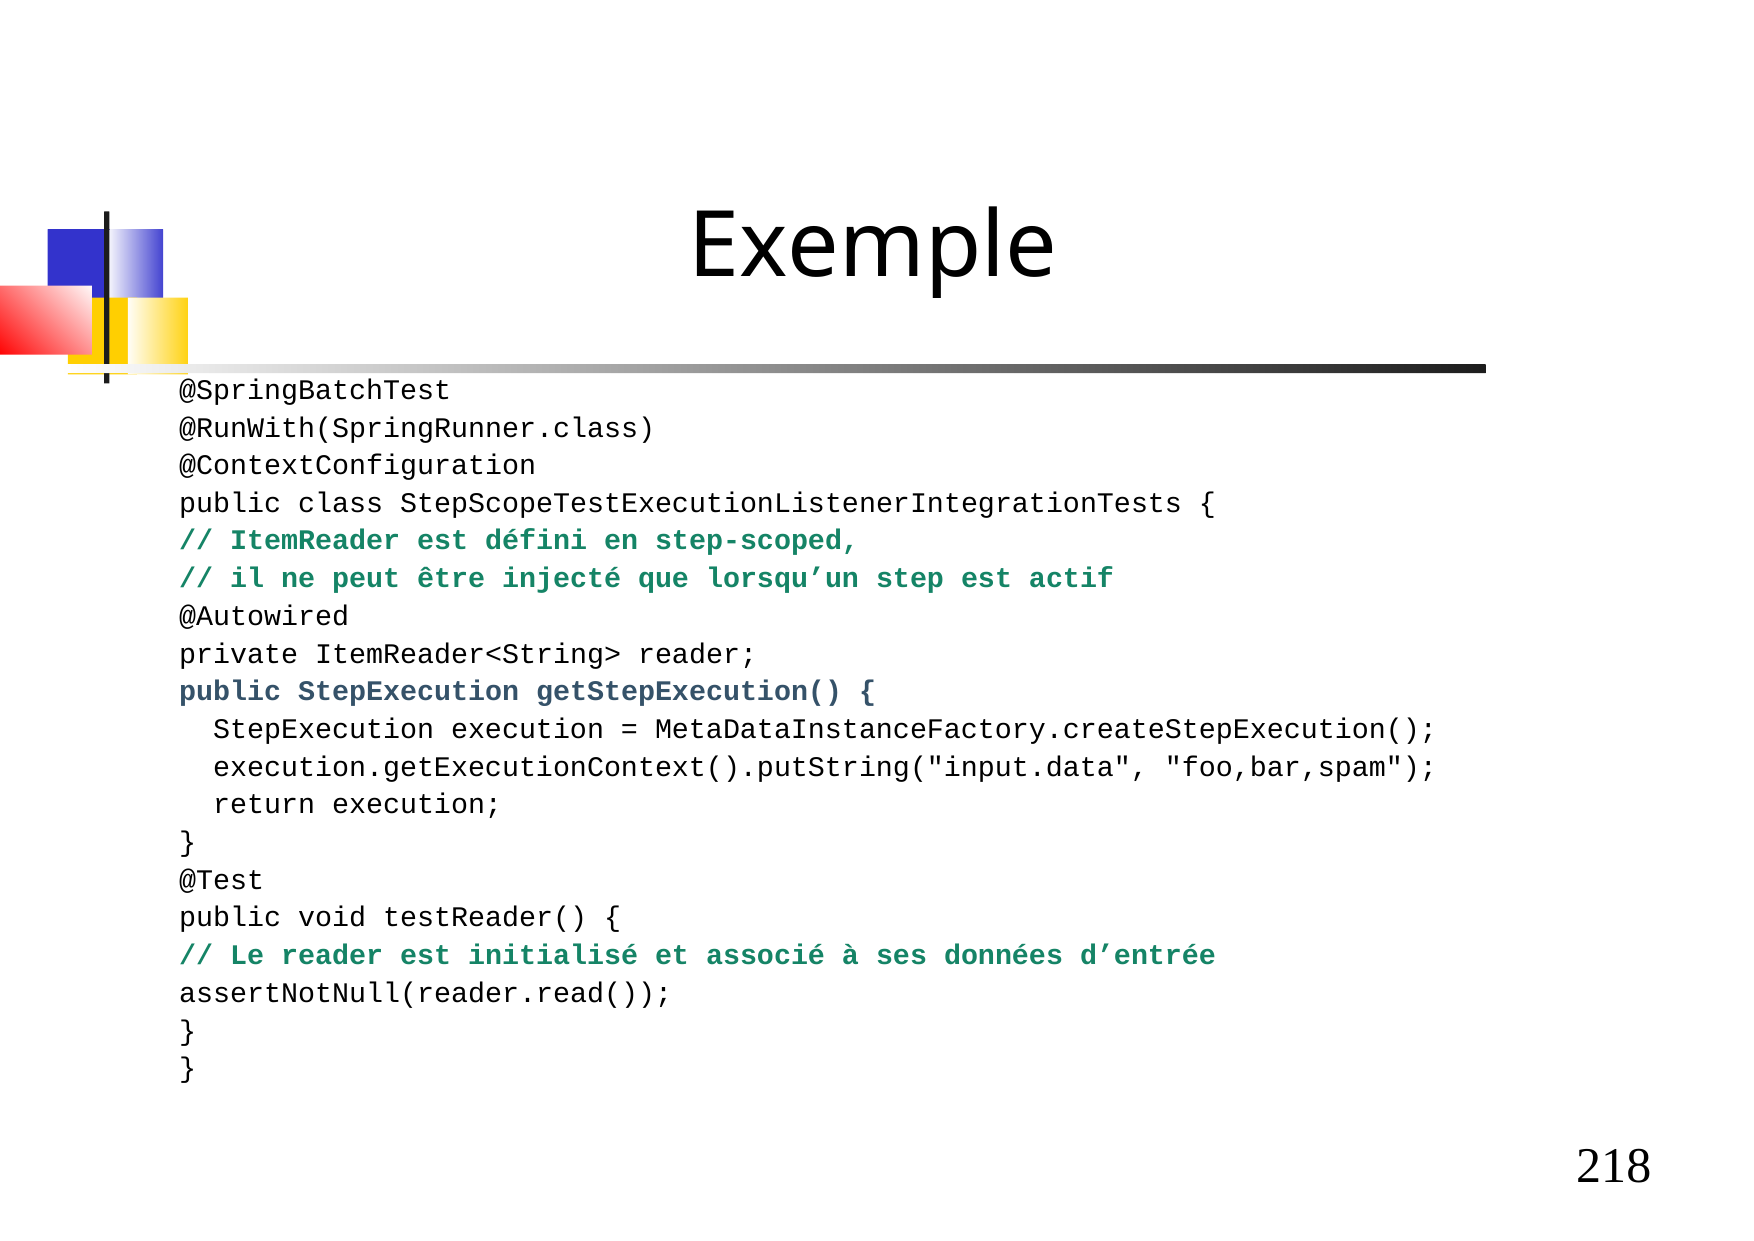

# Exemple
@SpringBatchTest
@RunWith(SpringRunner.class)
@ContextConfiguration
public class StepScopeTestExecutionListenerIntegrationTests {
// ItemReader est défini en step-scoped,
// il ne peut être injecté que lorsqu’un step est actif
@Autowired
private ItemReader<String> reader;
public StepExecution getStepExecution() {
 StepExecution execution = MetaDataInstanceFactory.createStepExecution();
 execution.getExecutionContext().putString("input.data", "foo,bar,spam");
 return execution;
}
@Test
public void testReader() {
// Le reader est initialisé et associé à ses données d’entrée
assertNotNull(reader.read());
}
}